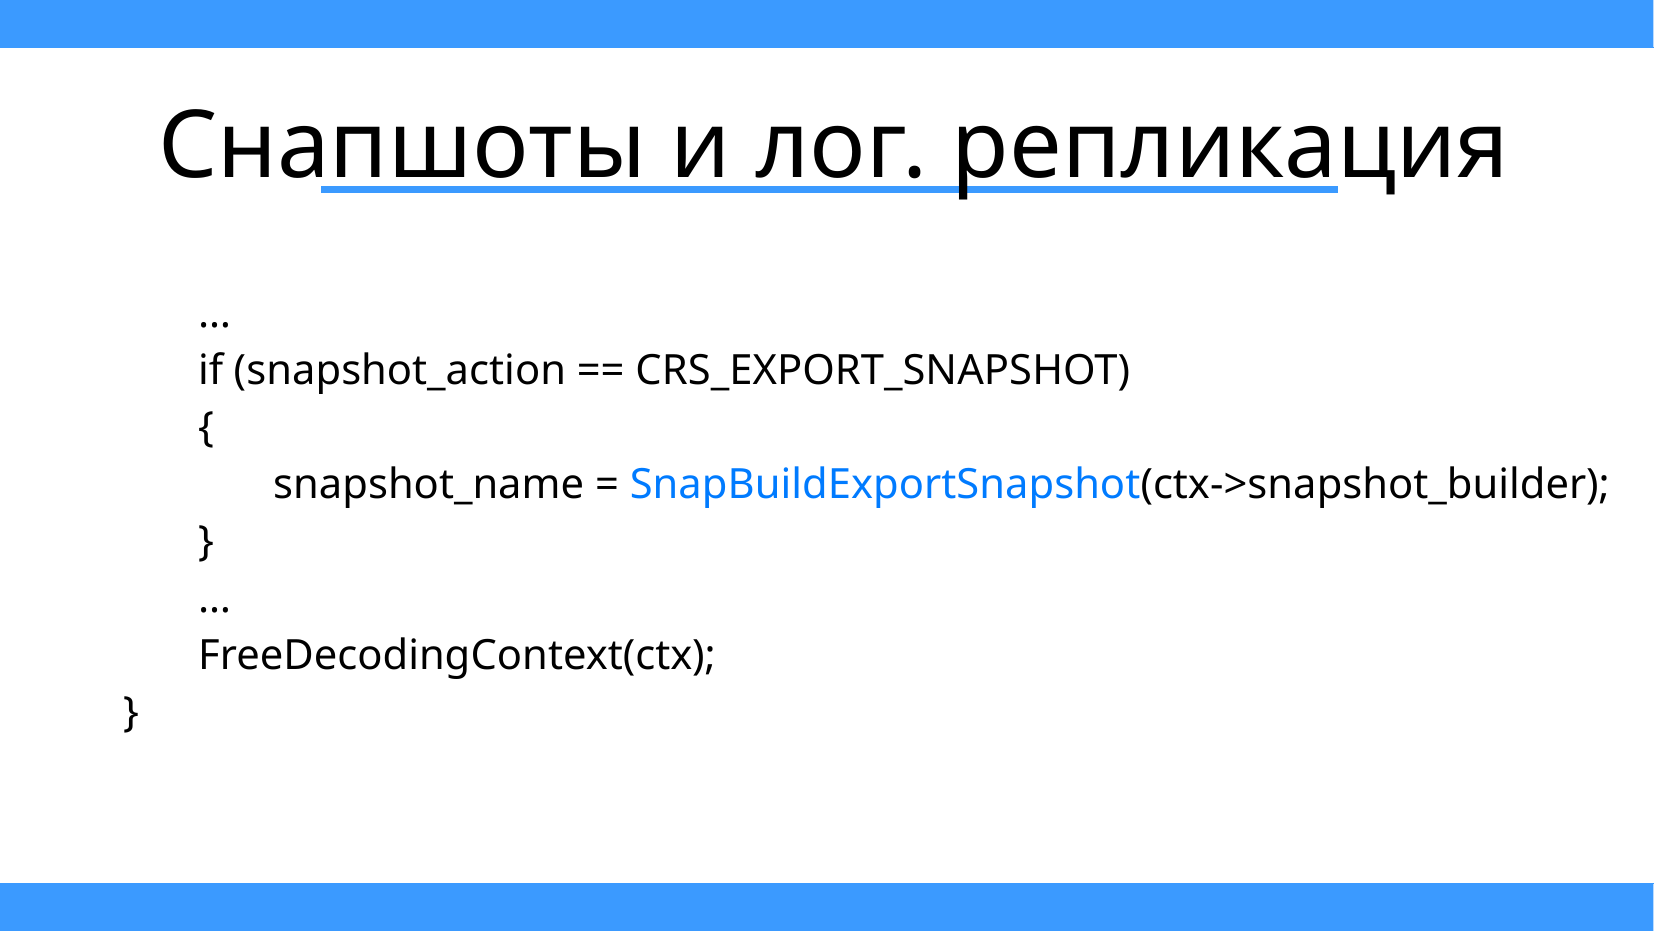

Снапшоты и лог. репликация
	…
	if (snapshot_action == CRS_EXPORT_SNAPSHOT)
	{
		snapshot_name = SnapBuildExportSnapshot(ctx->snapshot_builder);
	}
	…
	FreeDecodingContext(ctx);
}